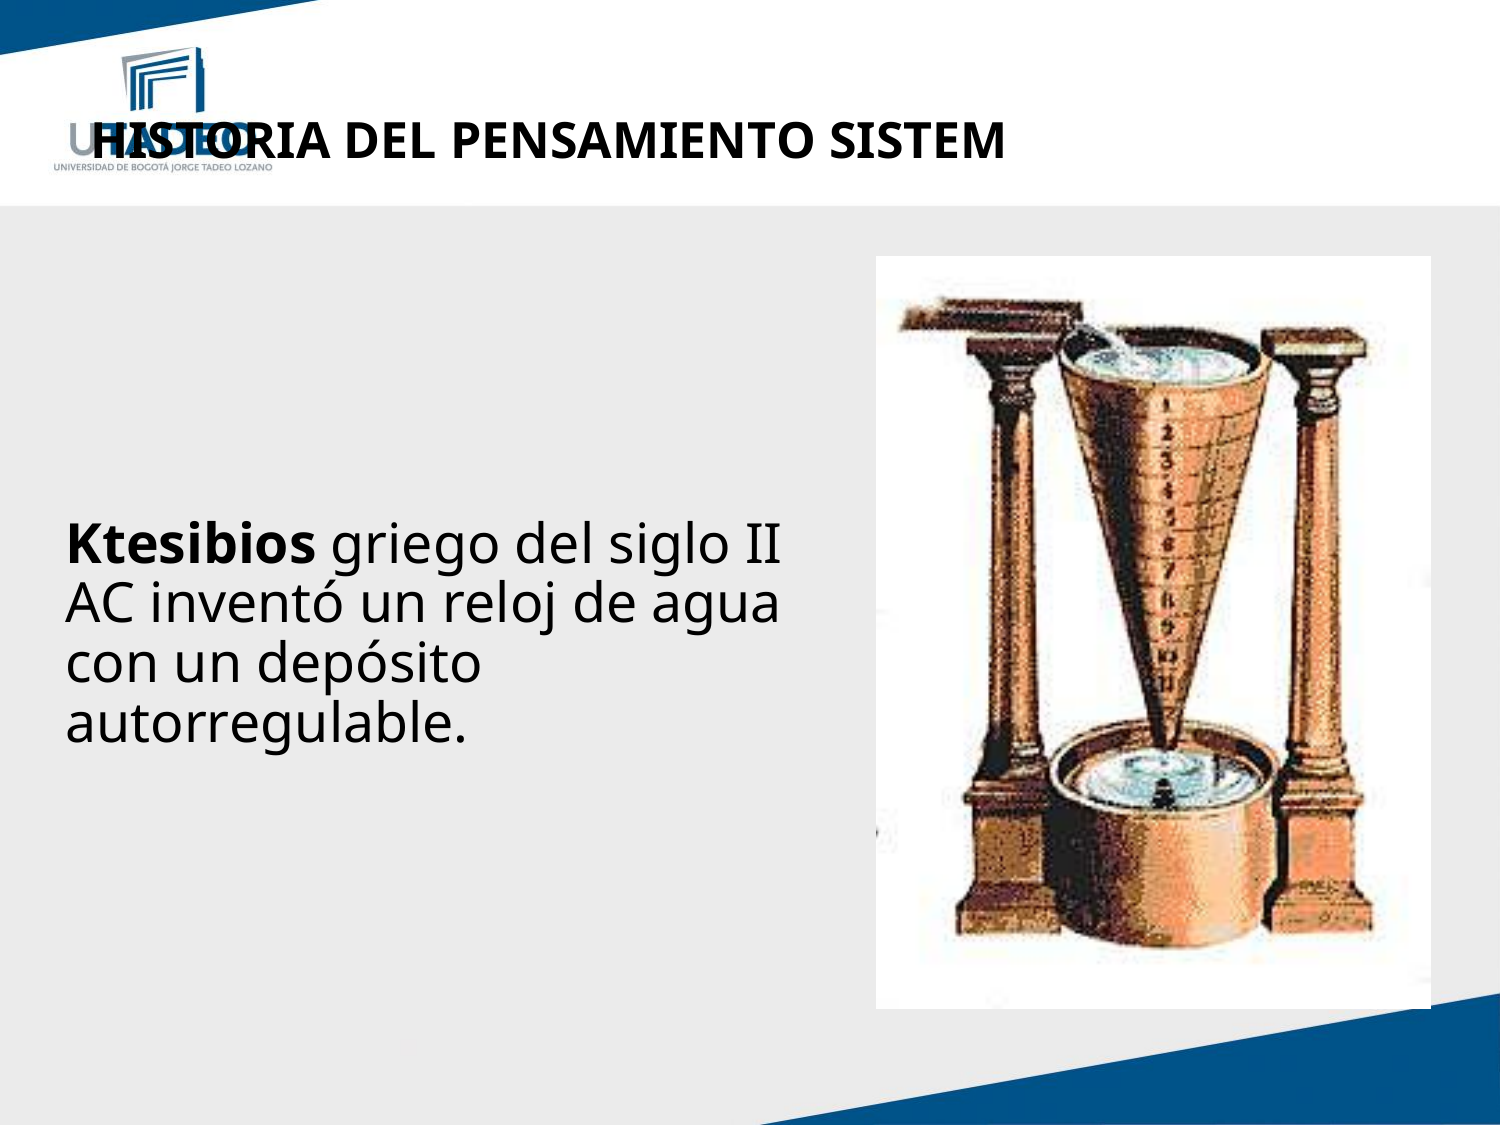

# HISTORIA DEL PENSAMIENTO SISTEM
Ktesibios griego del siglo II AC inventó un reloj de agua con un depósito autorregulable.